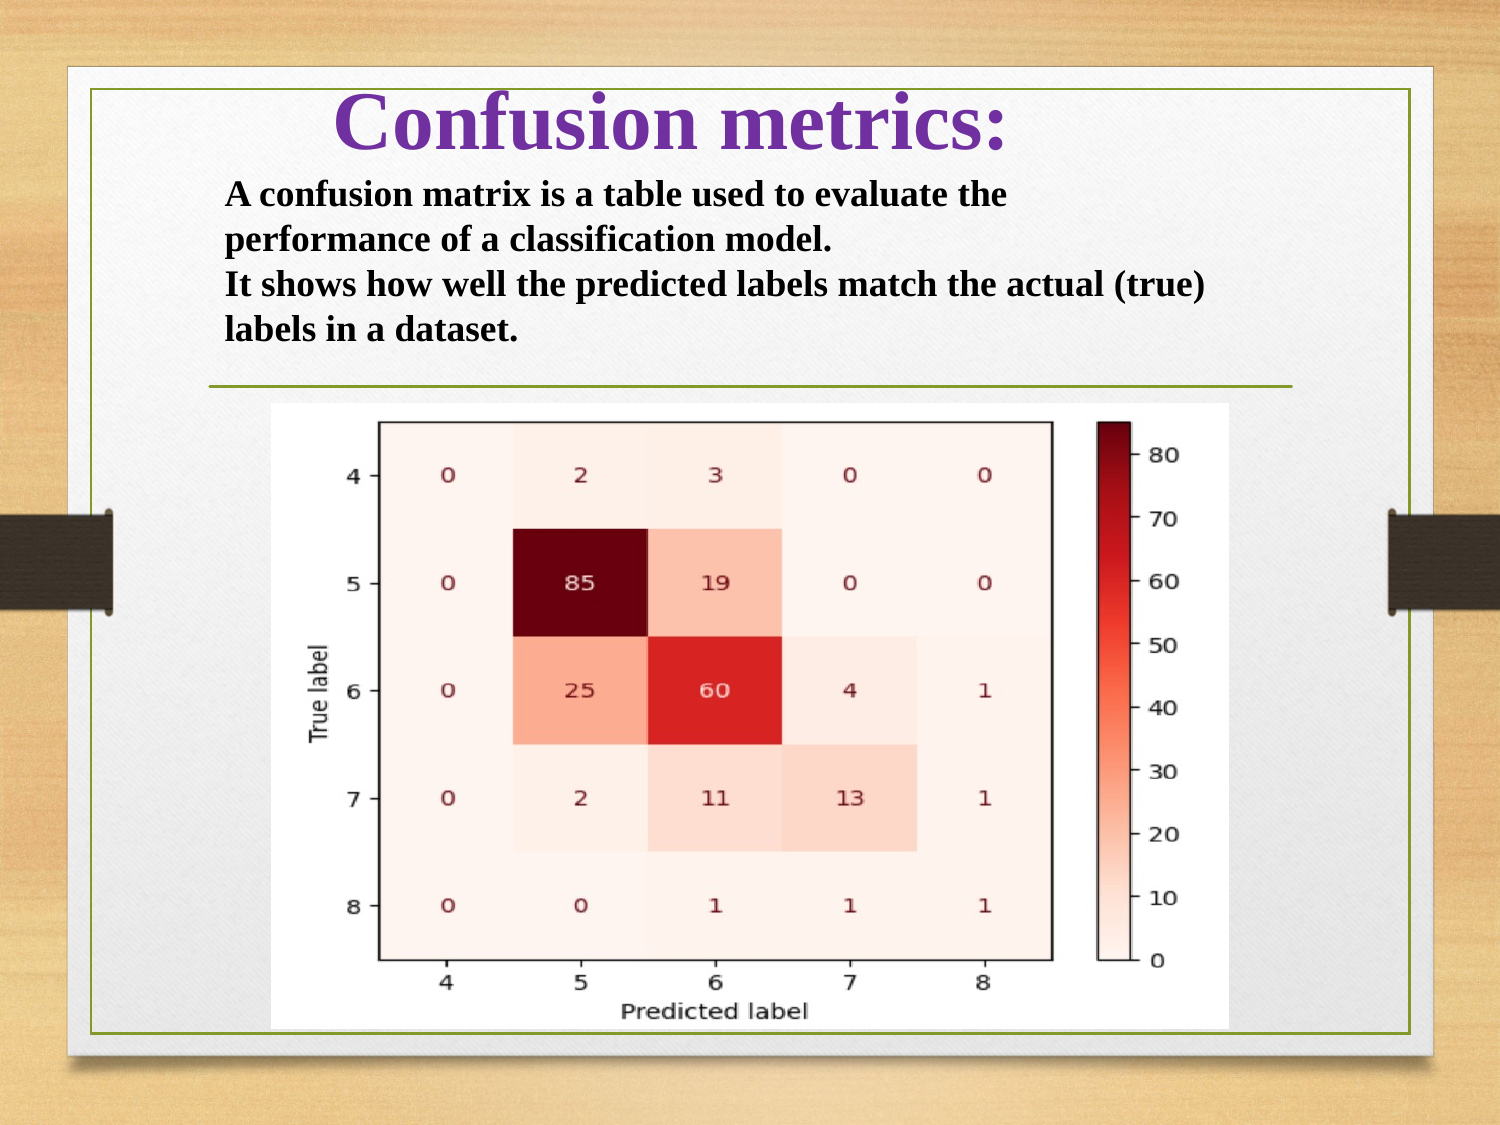

# Confusion metrics:
A confusion matrix is a table used to evaluate the performance of a classification model.
It shows how well the predicted labels match the actual (true) labels in a dataset.